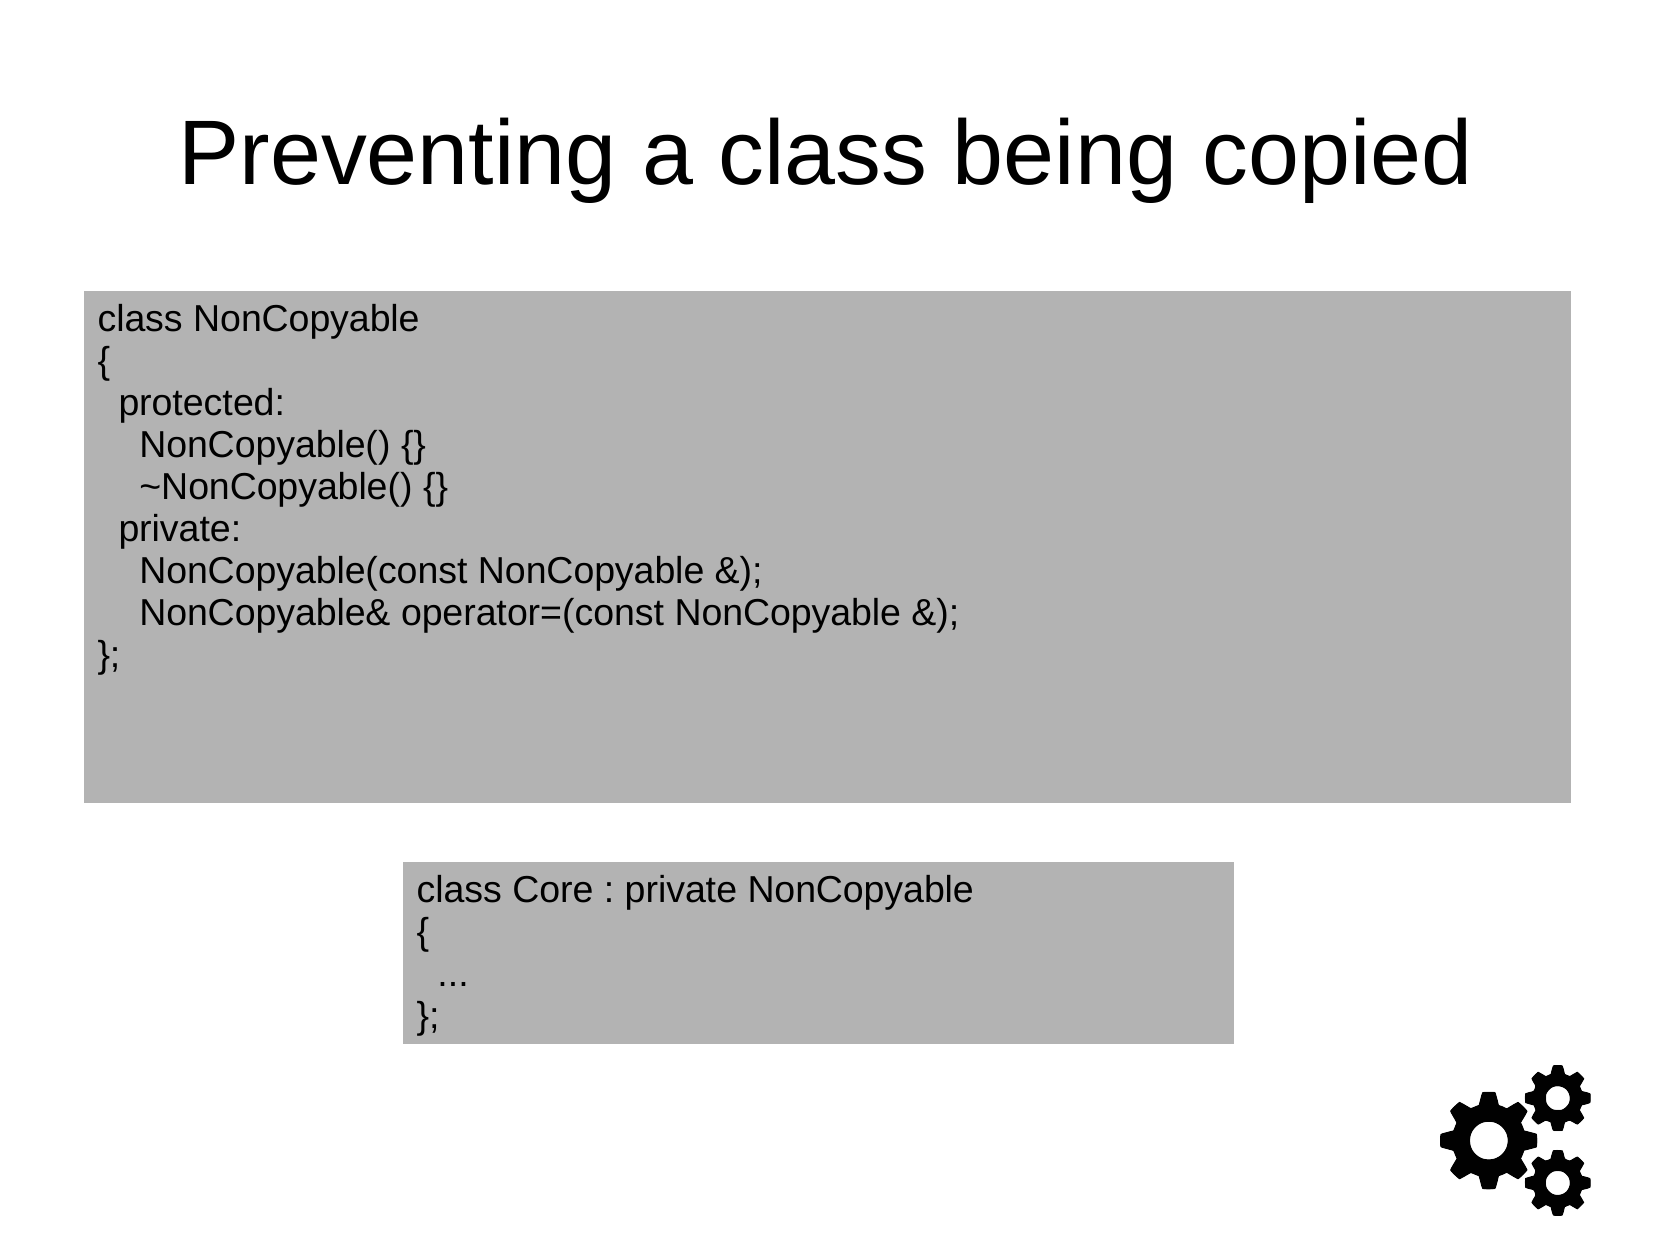

# Preventing a class being copied
| class NonCopyable { protected: NonCopyable() {} ~NonCopyable() {} private: NonCopyable(const NonCopyable &); NonCopyable& operator=(const NonCopyable &); }; |
| --- |
| class Core : private NonCopyable { ... }; |
| --- |